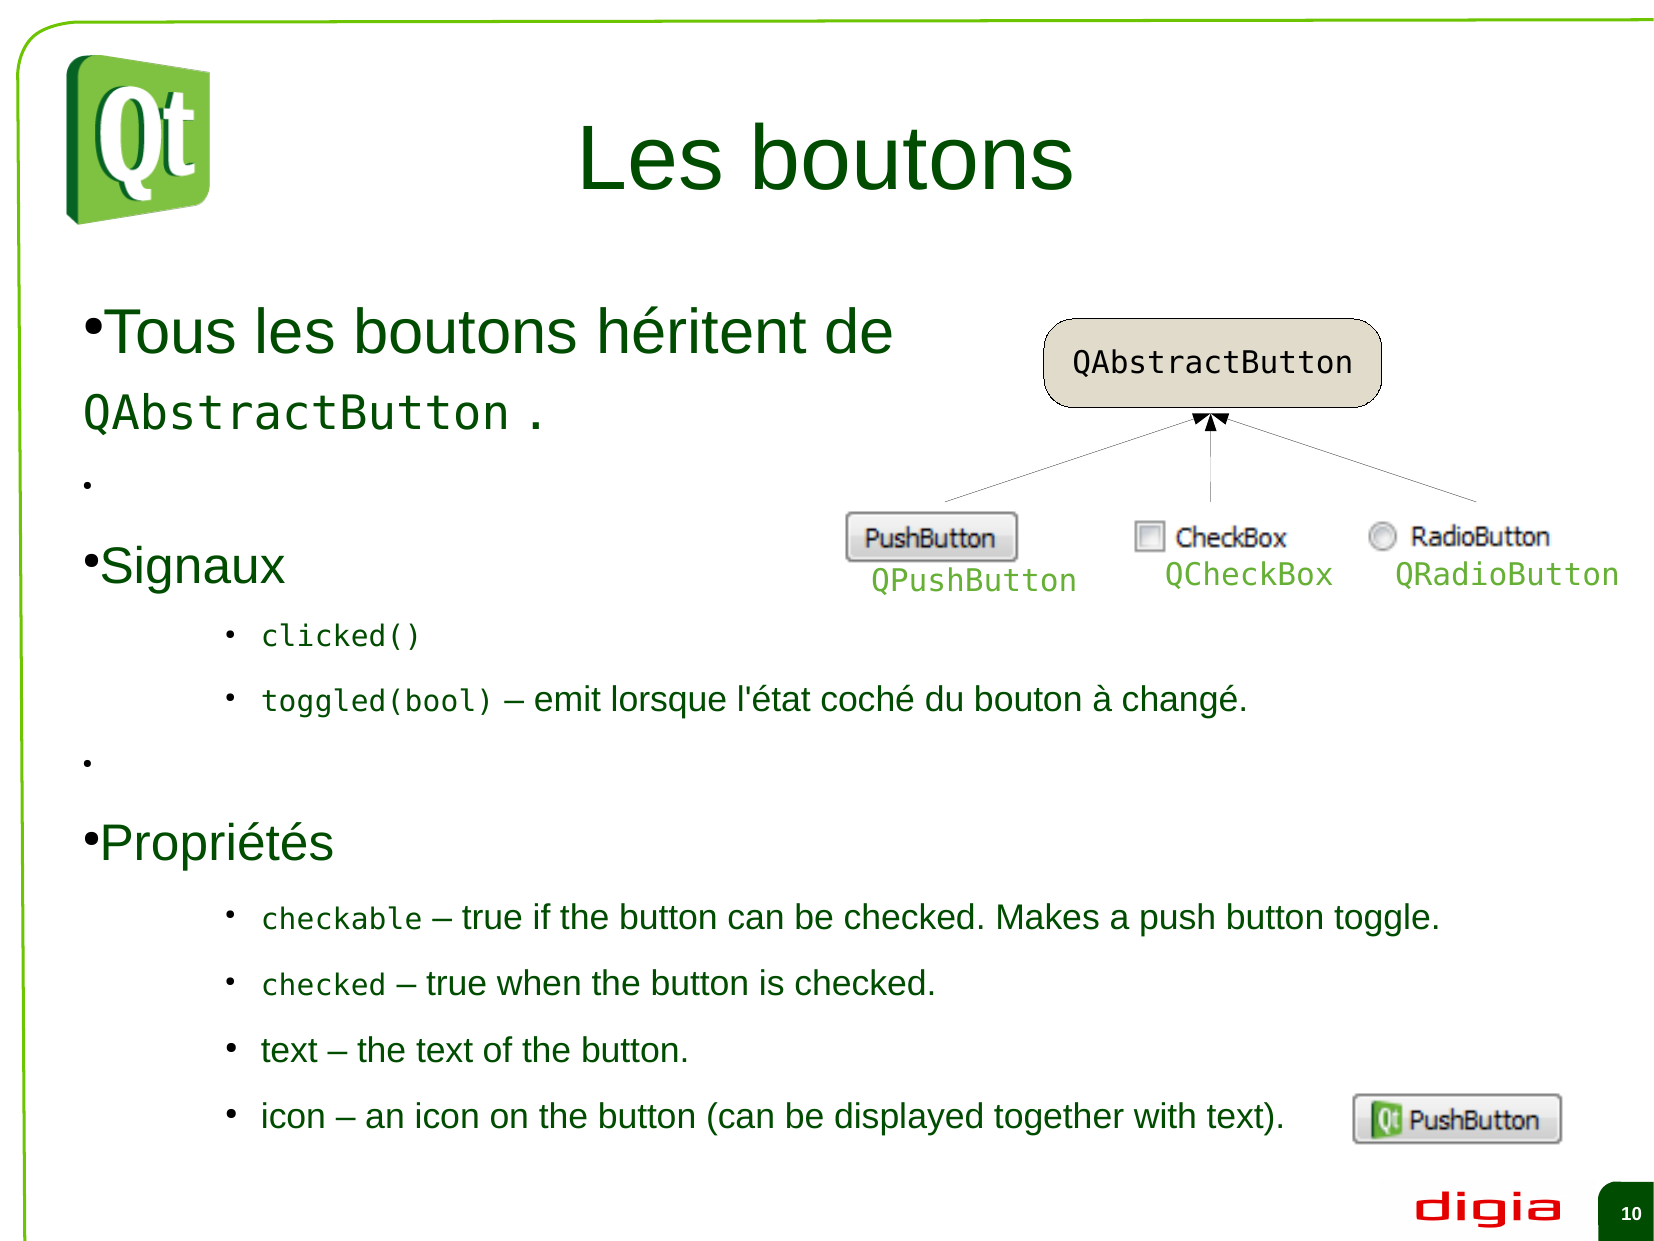

# Les boutons
Tous les boutons héritent de
QAbstractButton .
Signaux
clicked()
toggled(bool) – emit lorsque l'état coché du bouton à changé.
Propriétés
checkable – true if the button can be checked. Makes a push button toggle.
checked – true when the button is checked.
text – the text of the button.
icon – an icon on the button (can be displayed together with text).
QAbstractButton
QCheckBox
QRadioButton
QPushButton